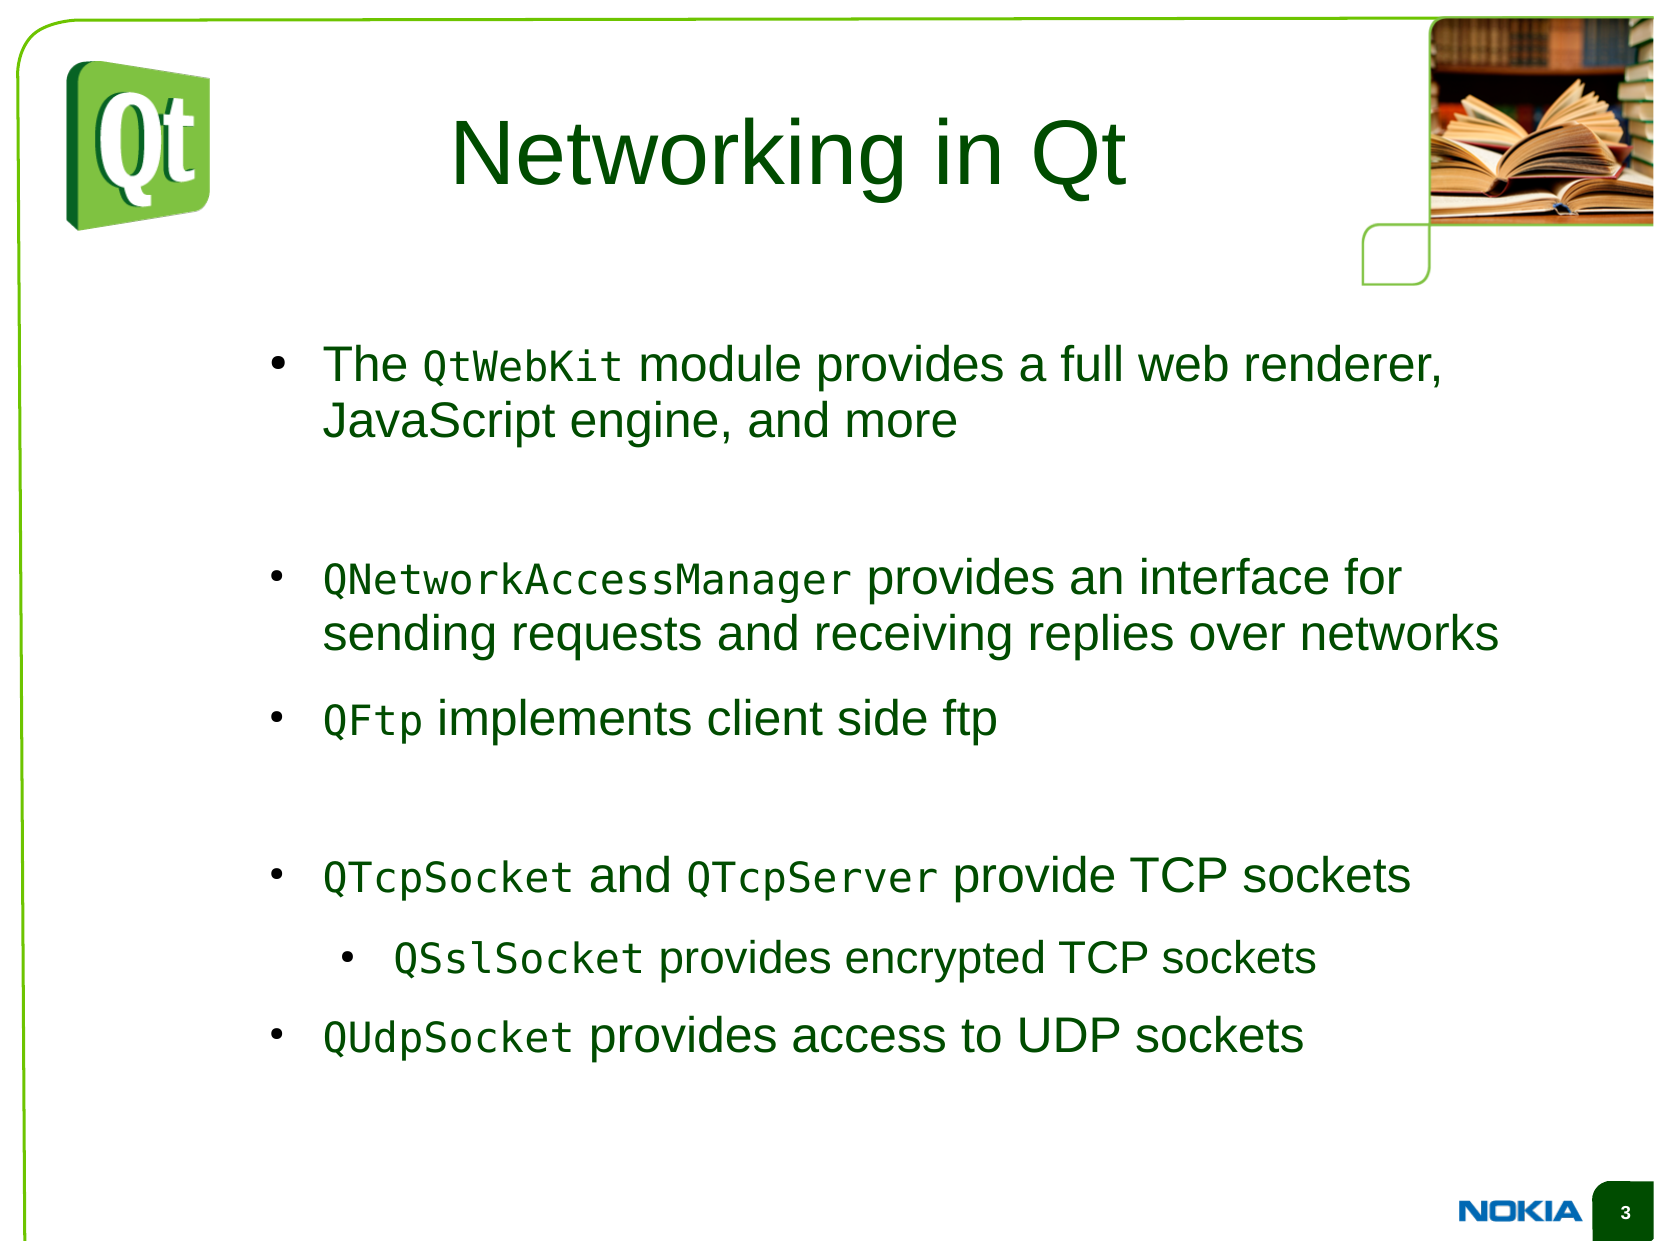

# Networking in Qt
The QtWebKit module provides a full web renderer, JavaScript engine, and more
QNetworkAccessManager provides an interface for sending requests and receiving replies over networks
QFtp implements client side ftp
QTcpSocket and QTcpServer provide TCP sockets
QSslSocket provides encrypted TCP sockets
QUdpSocket provides access to UDP sockets